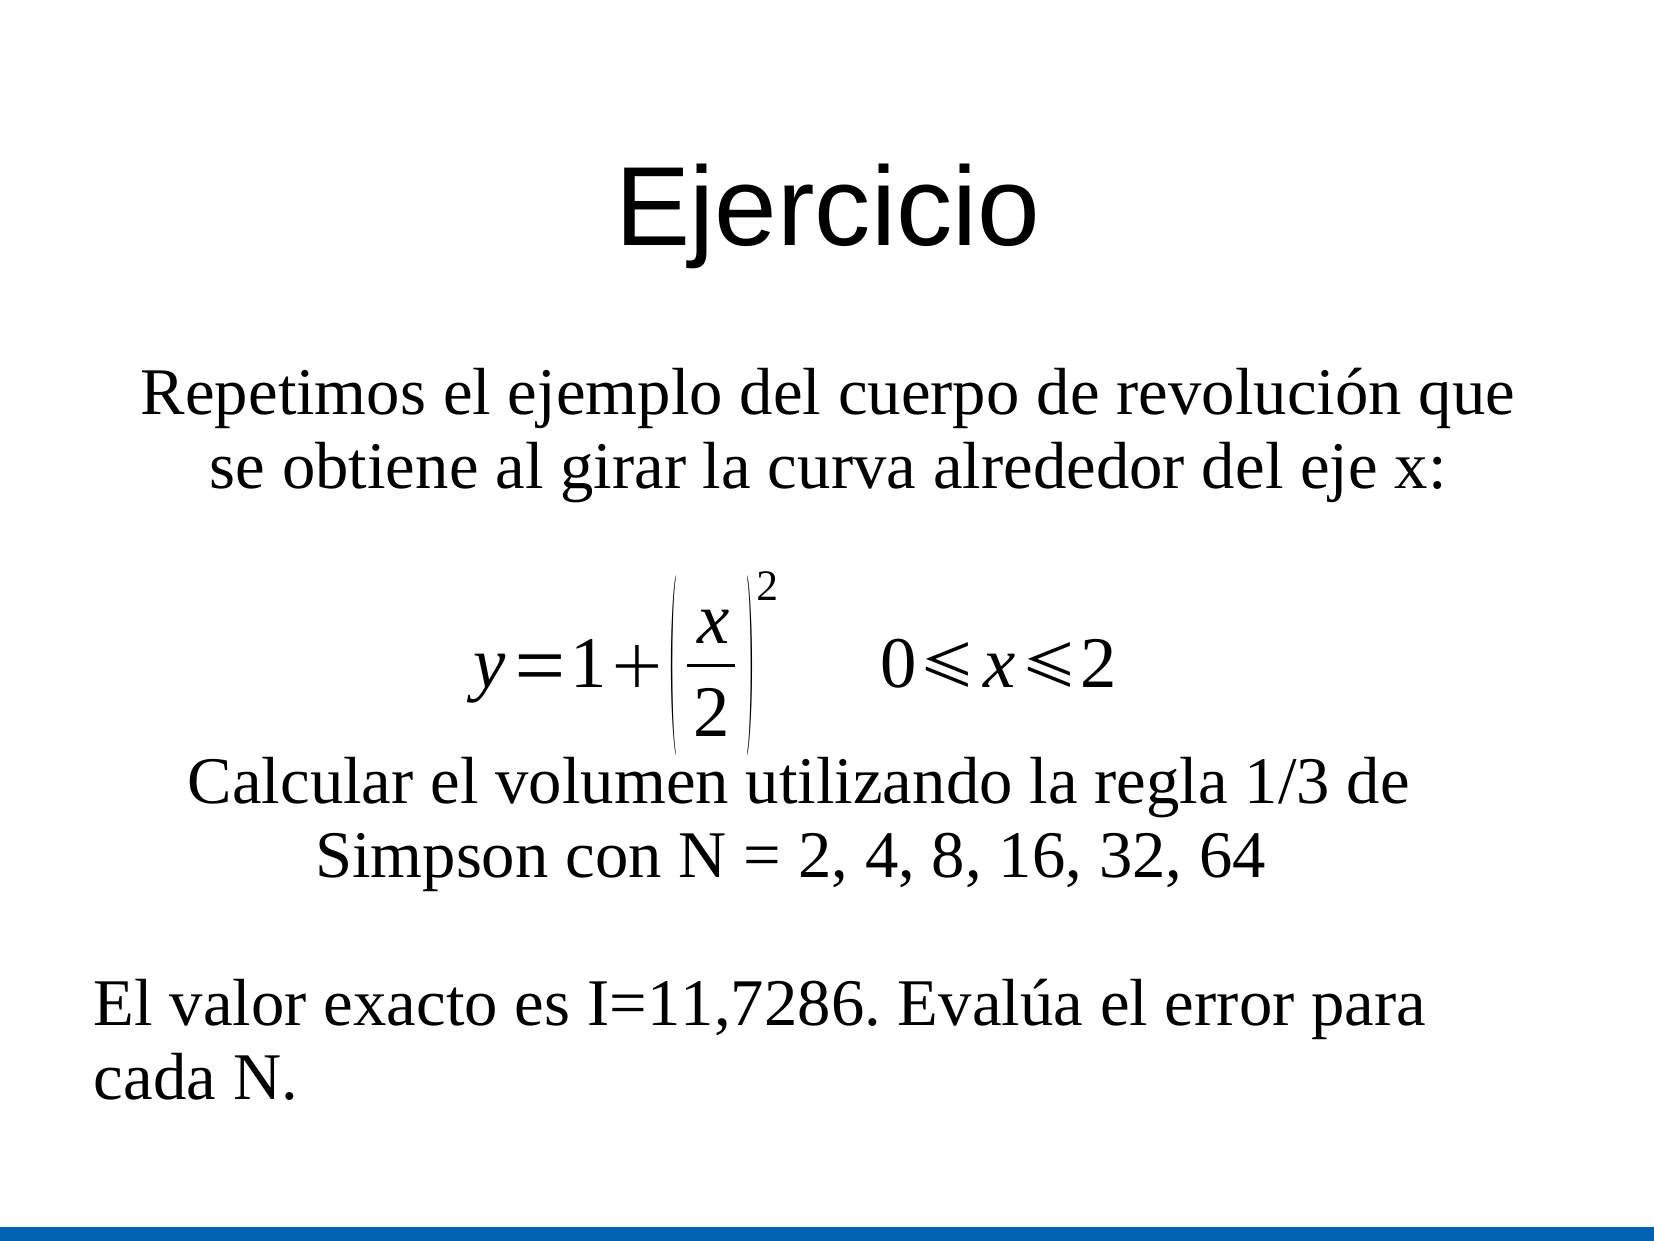

# Ejercicio
Repetimos el ejemplo del cuerpo de revolución que se obtiene al girar la curva alrededor del eje x:
Calcular el volumen utilizando la regla 1/3 de Simpson con N = 2, 4, 8, 16, 32, 64
El valor exacto es I=11,7286. Evalúa el error para cada N.